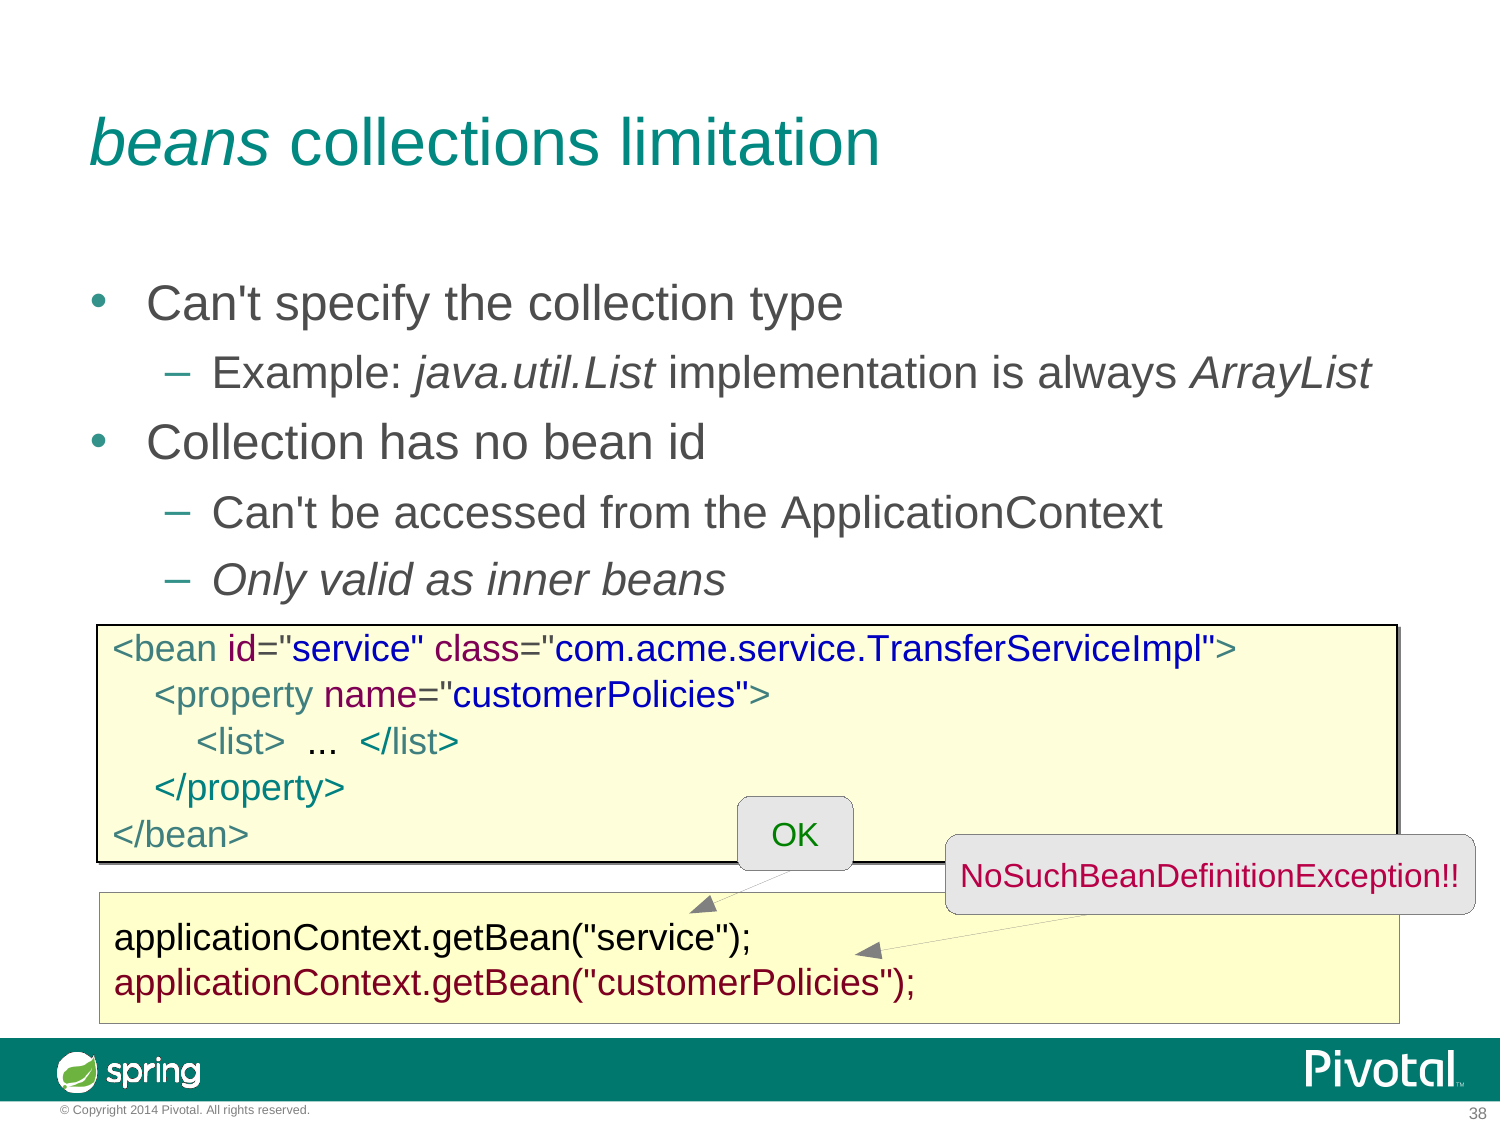

# beans collections limitation
Can't specify the collection type
Example: java.util.List implementation is always ArrayList
Collection has no bean id
Can't be accessed from the ApplicationContext
Only valid as inner beans
<bean id="service" class="com.acme.service.TransferServiceImpl">
 <property name="customerPolicies">
 <list> ... </list>
 </property>
</bean>
OK
NoSuchBeanDefinitionException!!
applicationContext.getBean("service");
applicationContext.getBean("customerPolicies");